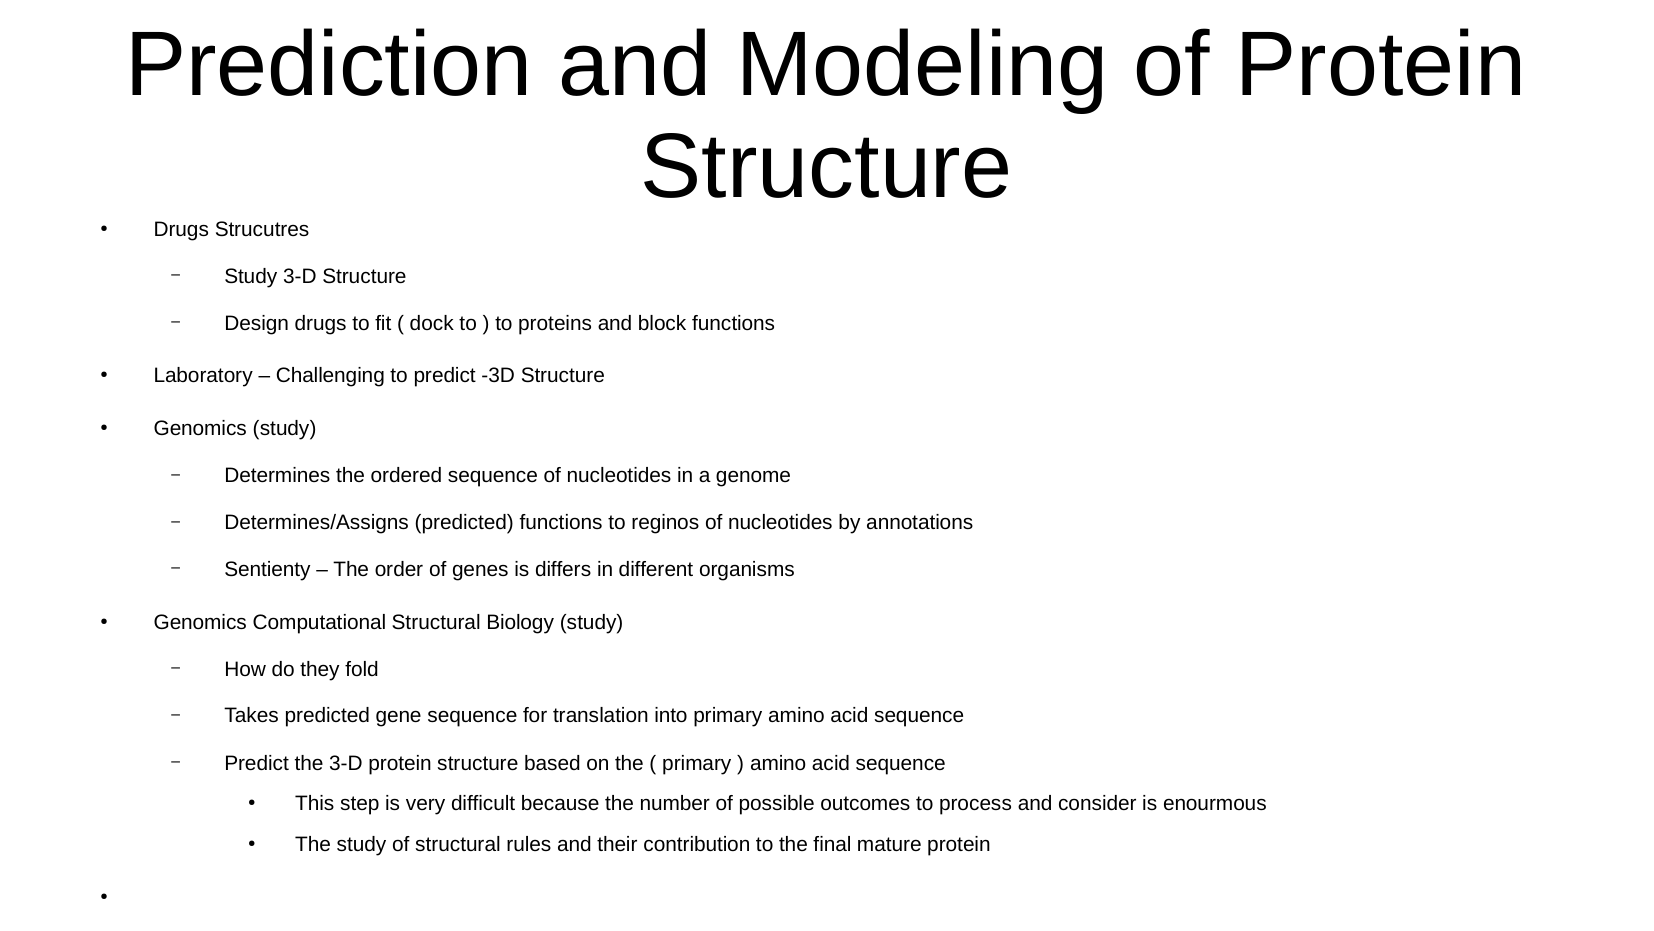

# Prediction and Modeling of Protein Structure
Drugs Strucutres
Study 3-D Structure
Design drugs to fit ( dock to ) to proteins and block functions
Laboratory – Challenging to predict -3D Structure
Genomics (study)
Determines the ordered sequence of nucleotides in a genome
Determines/Assigns (predicted) functions to reginos of nucleotides by annotations
Sentienty – The order of genes is differs in different organisms
Genomics Computational Structural Biology (study)
How do they fold
Takes predicted gene sequence for translation into primary amino acid sequence
Predict the 3-D protein structure based on the ( primary ) amino acid sequence
This step is very difficult because the number of possible outcomes to process and consider is enourmous
The study of structural rules and their contribution to the final mature protein